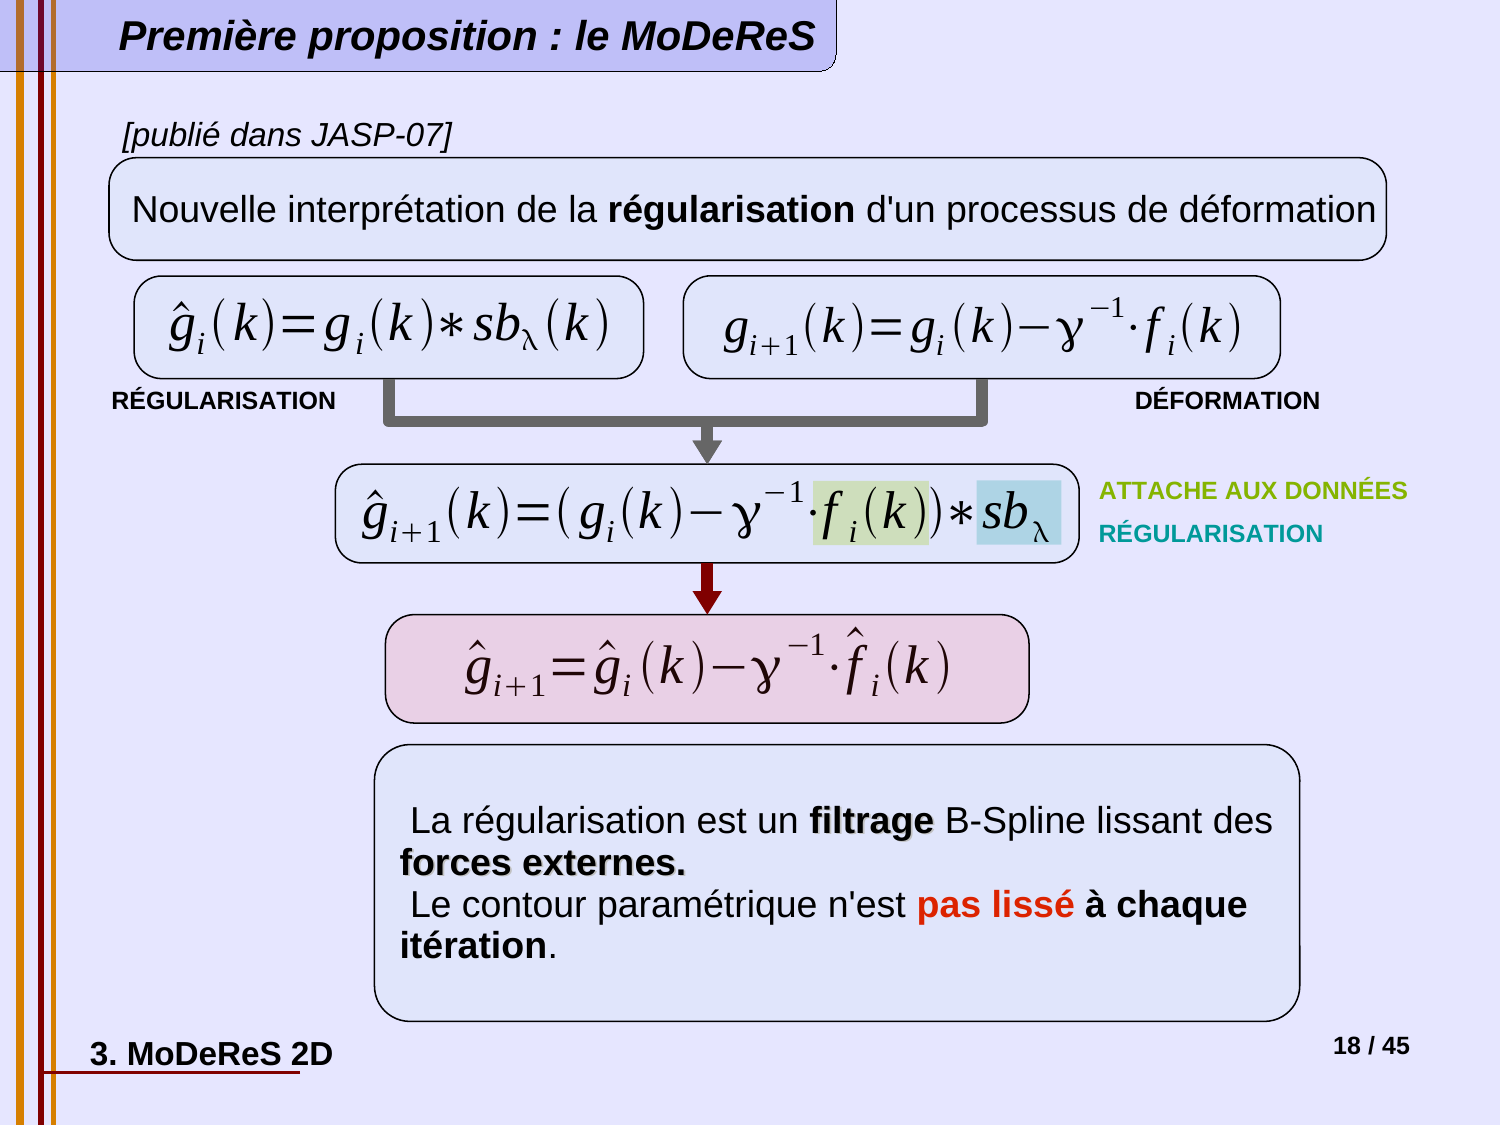

Première proposition : le MoDeReS
[publié dans JASP-07]
Nouvelle interprétation de la régularisation d'un processus de déformation
RÉGULARISATION
DÉFORMATION
ATTACHE AUX DONNÉES
RÉGULARISATION
 La régularisation est un filtrage B-Spline lissant des forces externes.
 Le contour paramétrique n'est pas lissé à chaque itération.
18
# 3. MoDeReS 2D